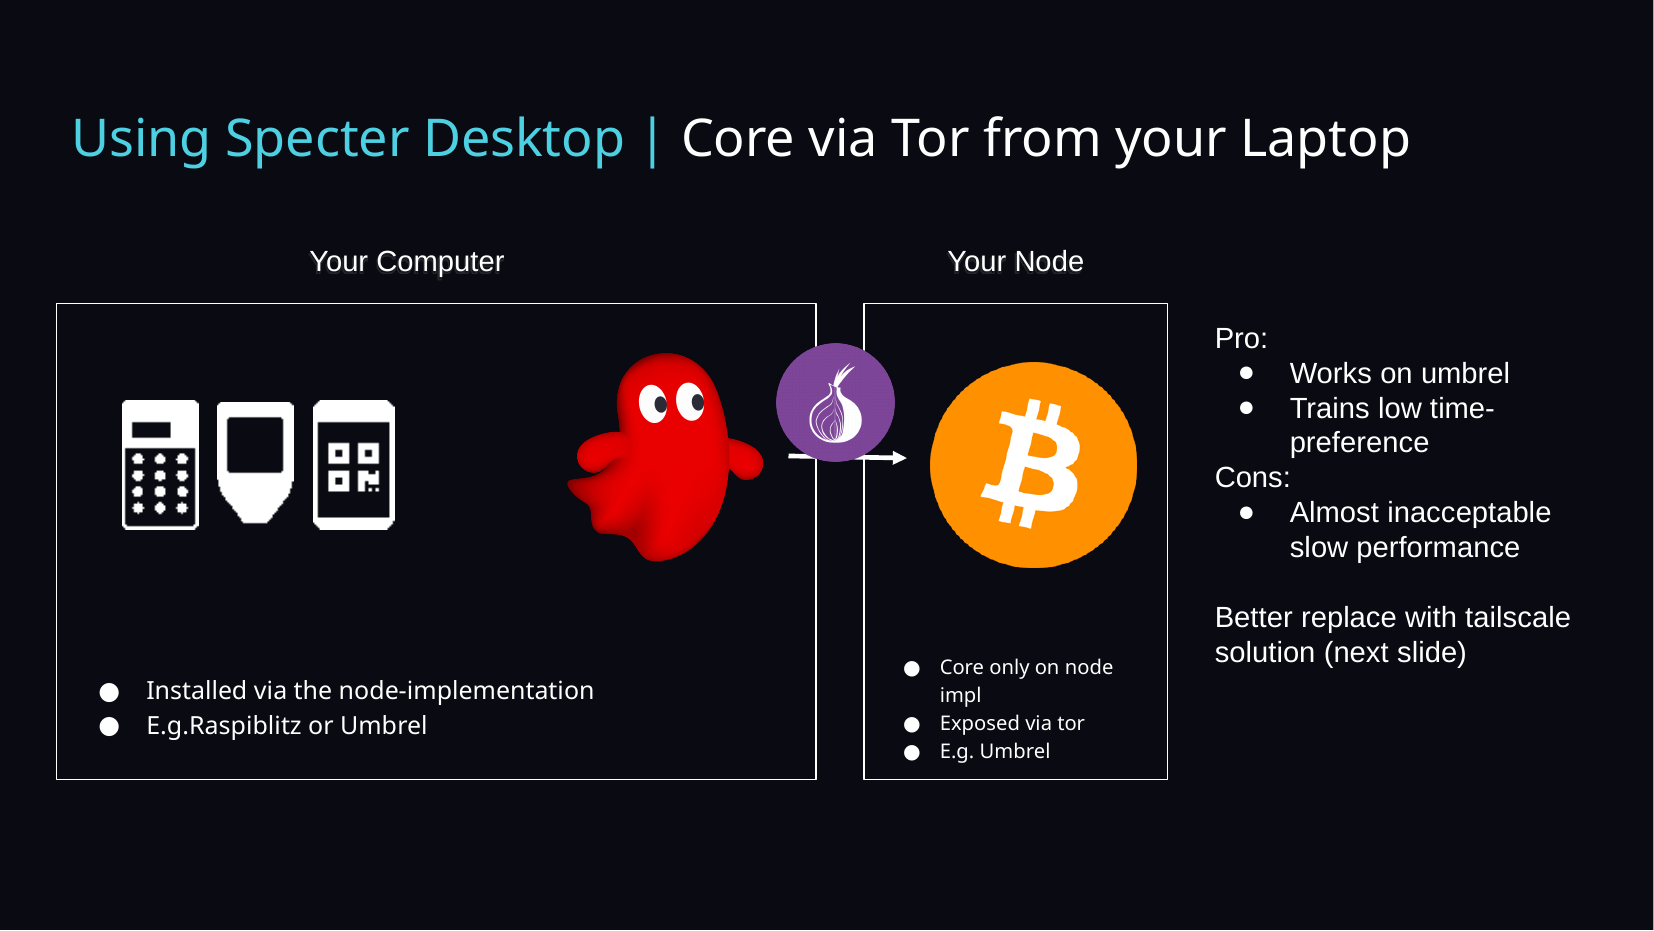

Using Specter Desktop | Core via Tor from your Laptop
Your Computer
Your Node
# Installed via the node-implementation
E.g.Raspiblitz or Umbrel
Core only on node impl
Exposed via tor
E.g. Umbrel
Pro:
Works on umbrel
Trains low time-preference
Cons:
Almost inacceptable slow performance
Better replace with tailscale solution (next slide)